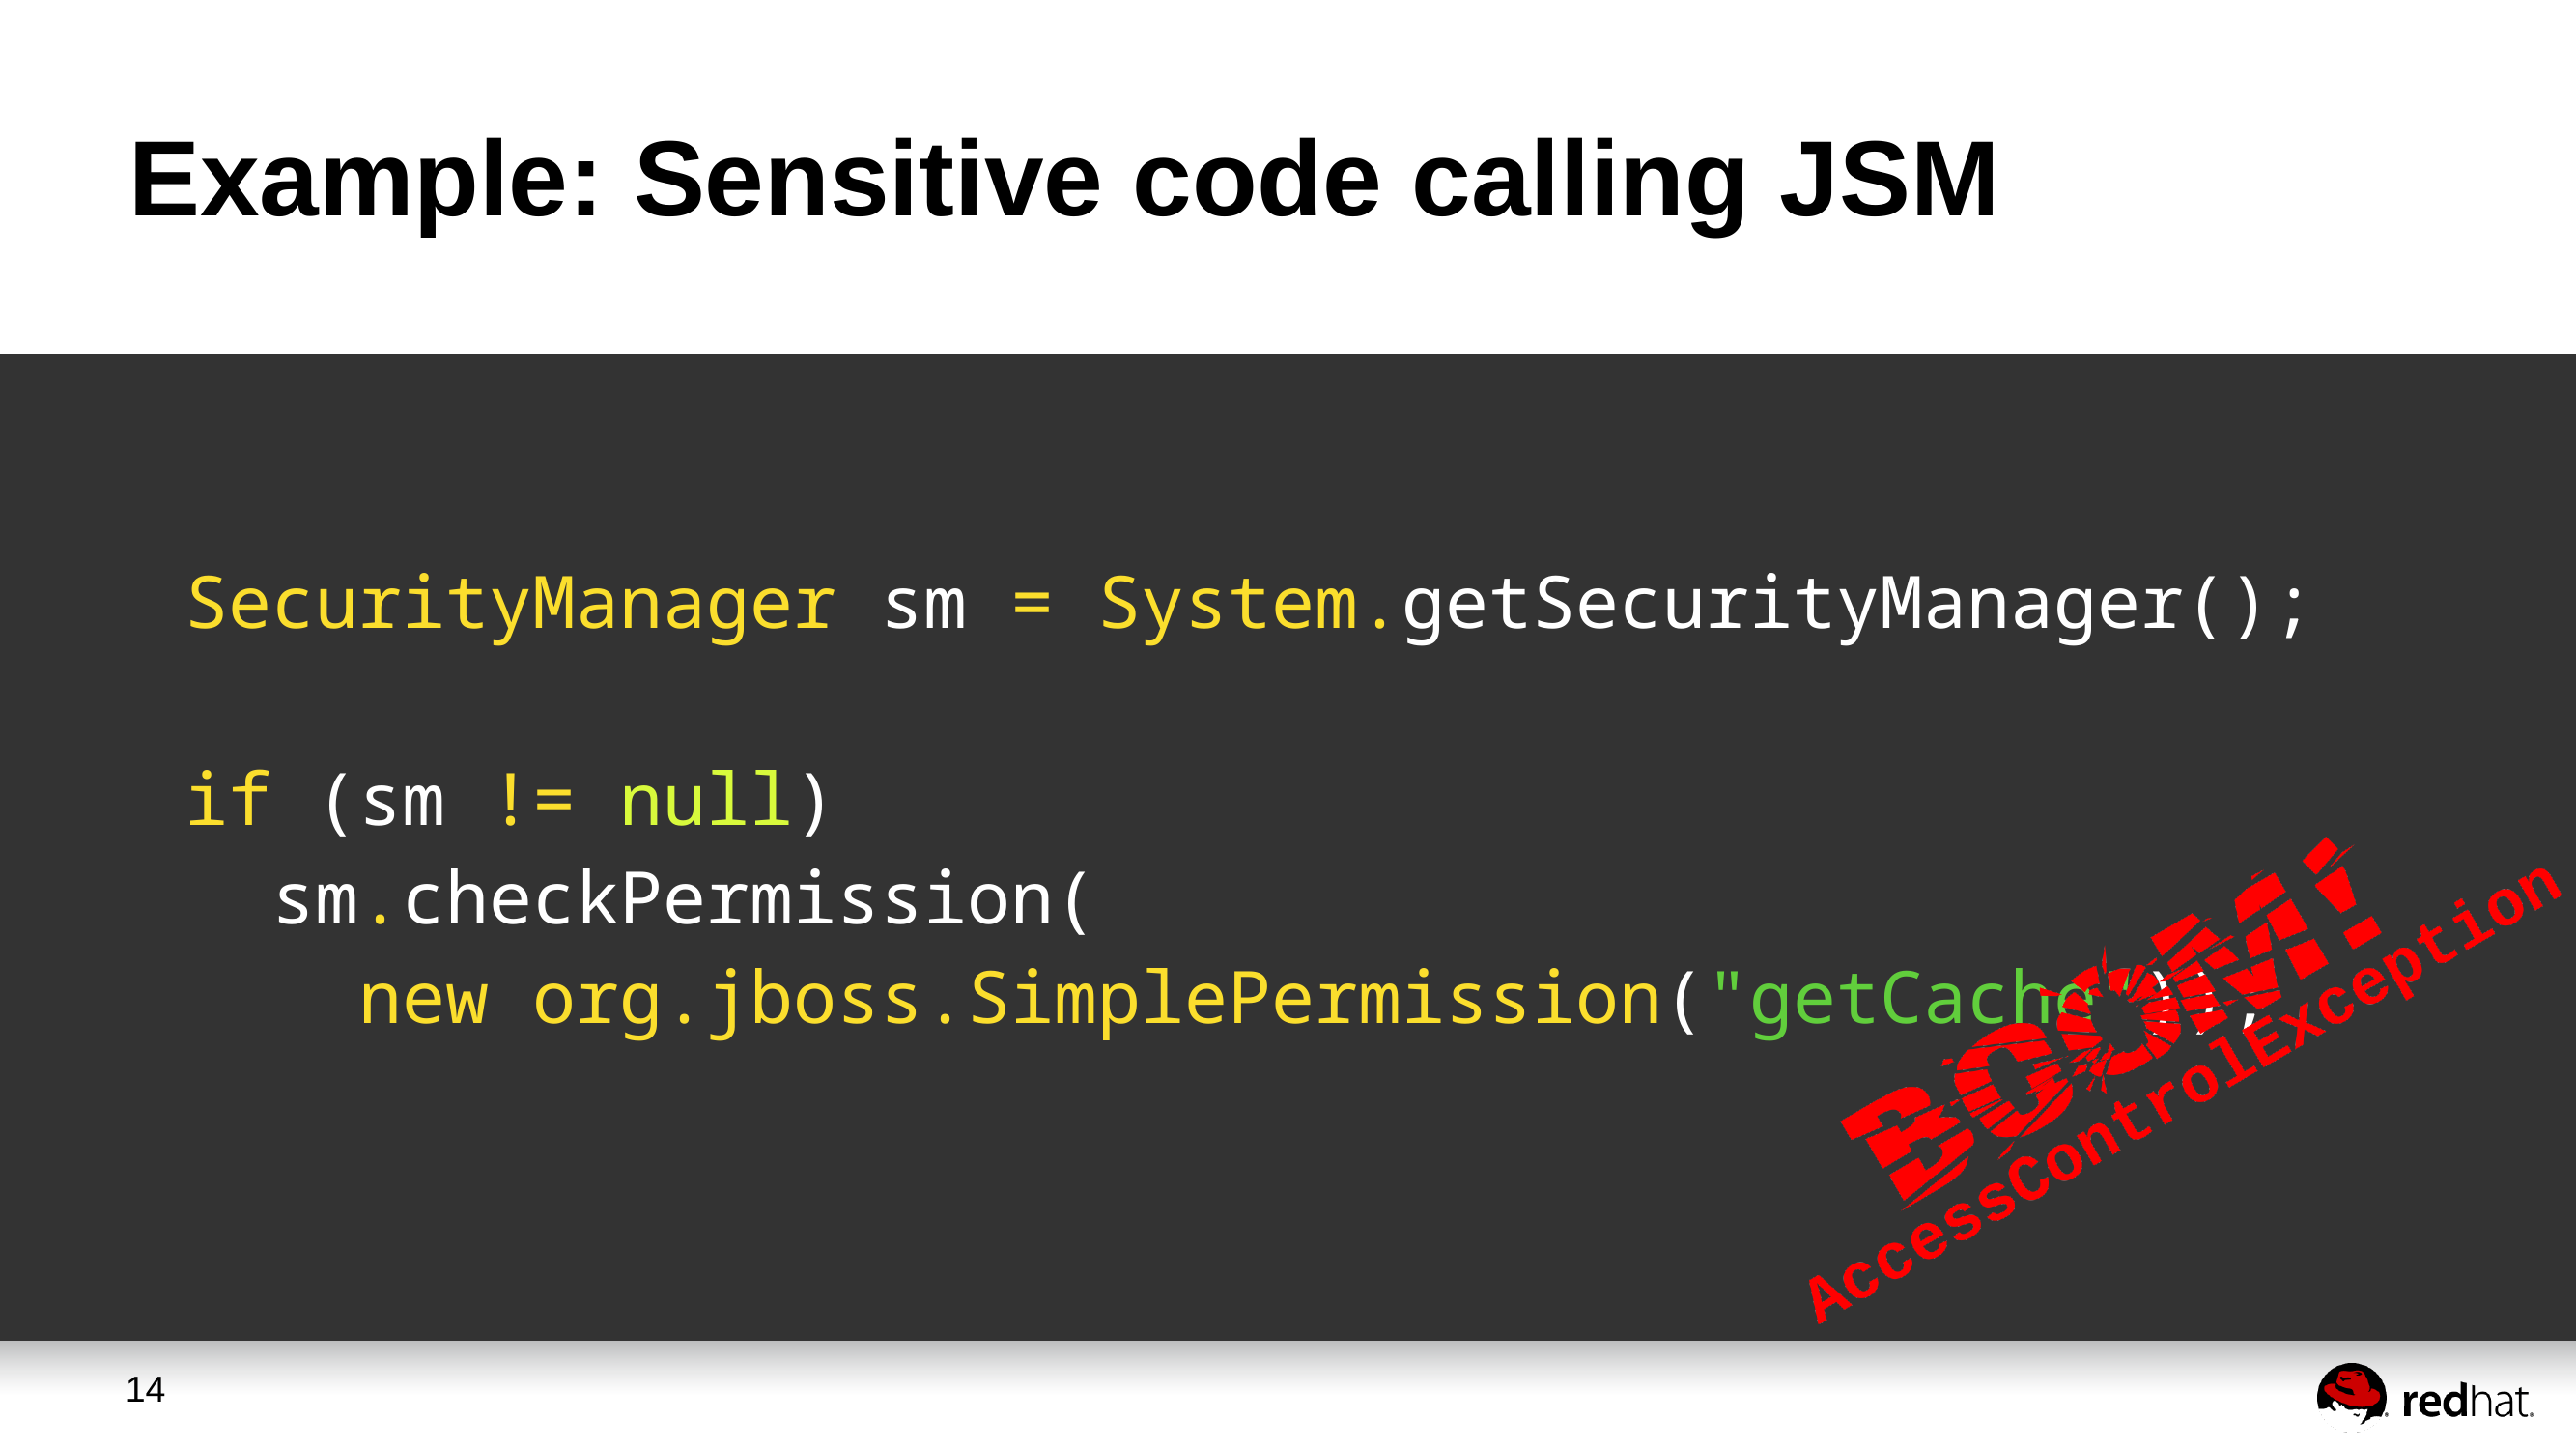

# Example: Sensitive code calling JSM
SecurityManager sm = System.getSecurityManager();
if (sm != null)
 sm.checkPermission(
 new org.jboss.SimplePermission("getCache"));
14